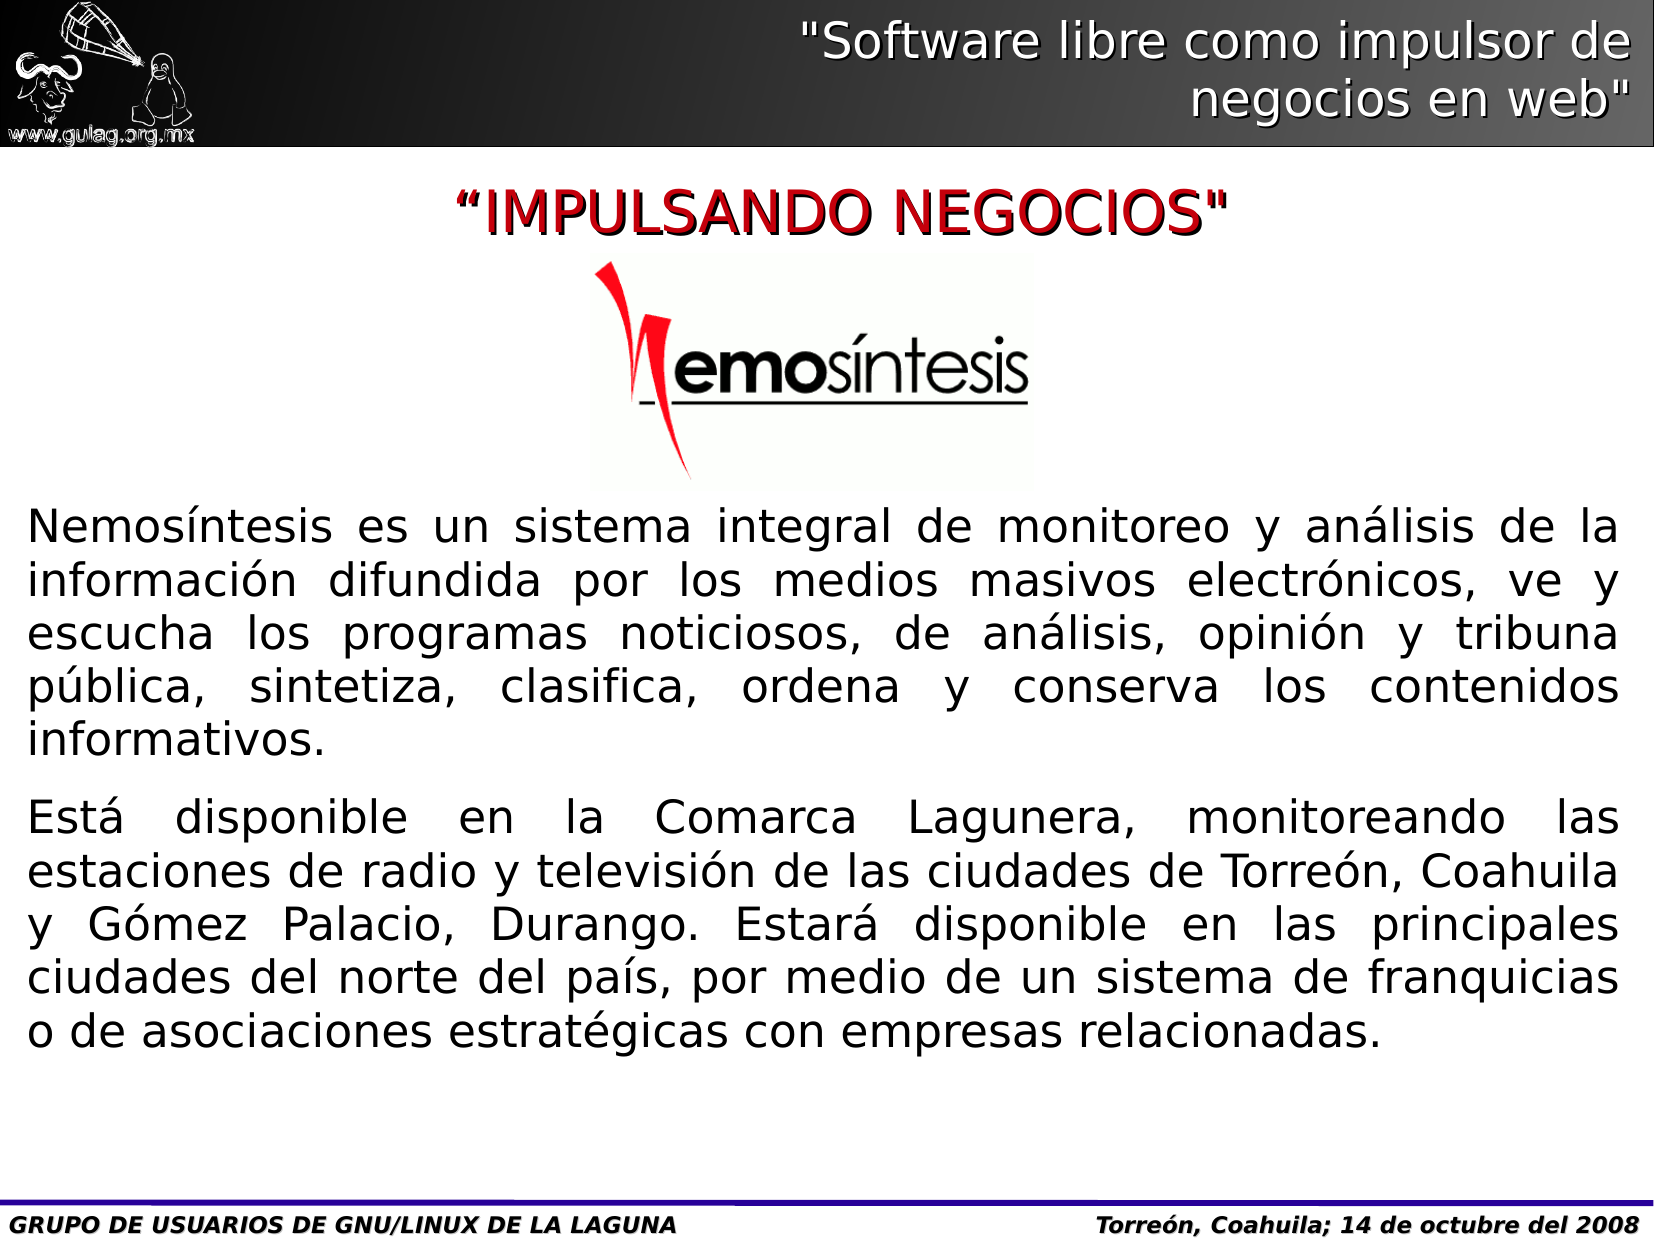

"Software libre como impulsor de negocios en web"
GRUPO DE USUARIOS DE GNU/LINUX DE LA LAGUNA
Torreón, Coahuila; 14 de octubre del 2008
“IMPULSANDO NEGOCIOS"
Nemosíntesis es un sistema integral de monitoreo y análisis de la información difundida por los medios masivos electrónicos, ve y escucha los programas noticiosos, de análisis, opinión y tribuna pública, sintetiza, clasifica, ordena y conserva los contenidos informativos.
Está disponible en la Comarca Lagunera, monitoreando las estaciones de radio y televisión de las ciudades de Torreón, Coahuila y Gómez Palacio, Durango. Estará disponible en las principales ciudades del norte del país, por medio de un sistema de franquicias o de asociaciones estratégicas con empresas relacionadas.